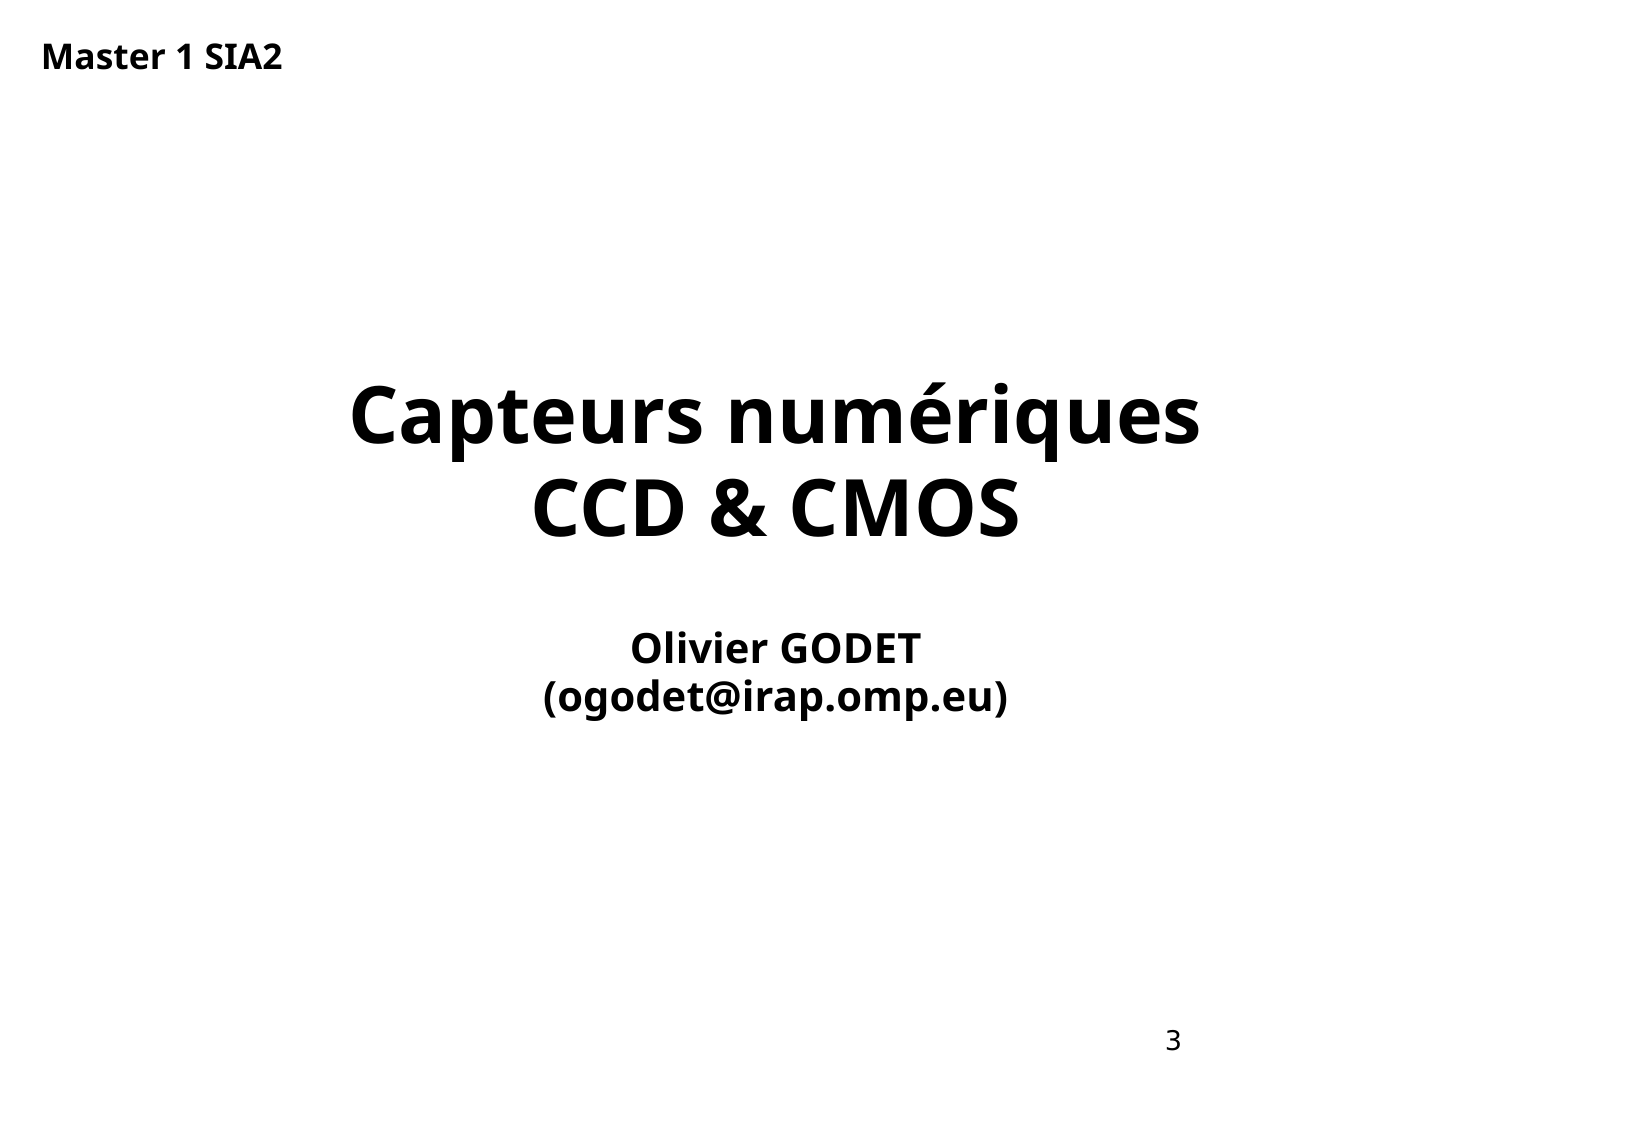

Master 1 SIA2
Capteurs numériques
CCD & CMOS
Olivier GODET
(ogodet@irap.omp.eu)